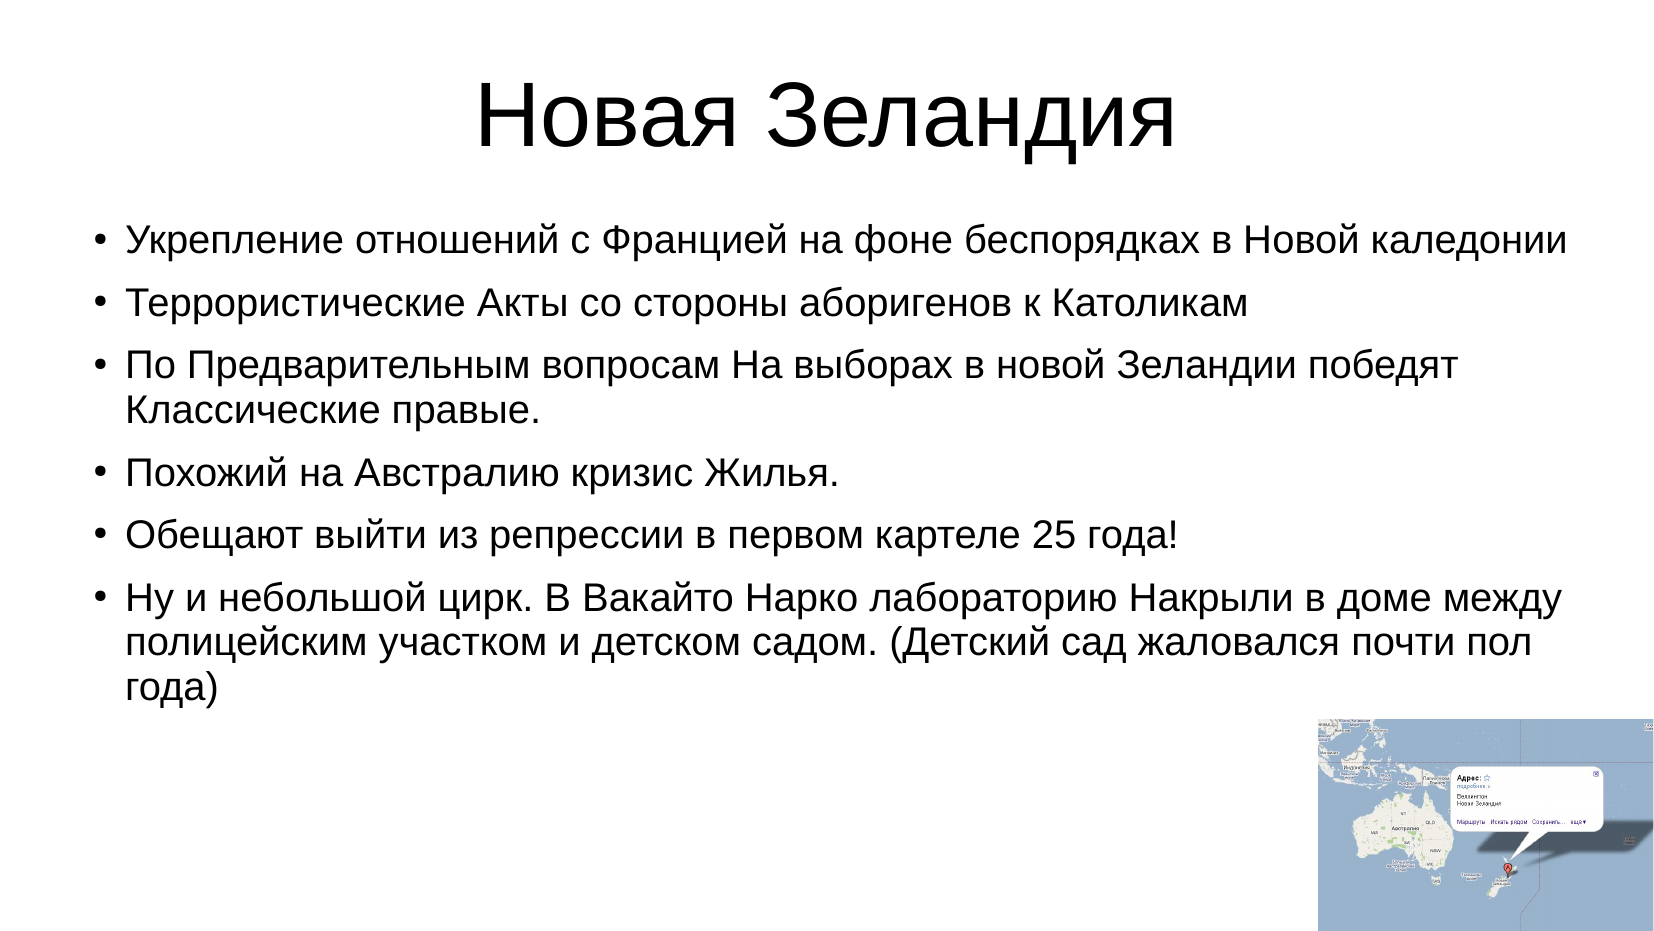

# Новая Зеландия
Укрепление отношений с Францией на фоне беспорядках в Новой каледонии
Террористические Акты со стороны аборигенов к Католикам
По Предварительным вопросам На выборах в новой Зеландии победят Классические правые.
Похожий на Австралию кризис Жилья.
Обещают выйти из репрессии в первом картеле 25 года!
Ну и небольшой цирк. В Вакайто Нарко лабораторию Накрыли в доме между полицейским участком и детском садом. (Детский сад жаловался почти пол года)